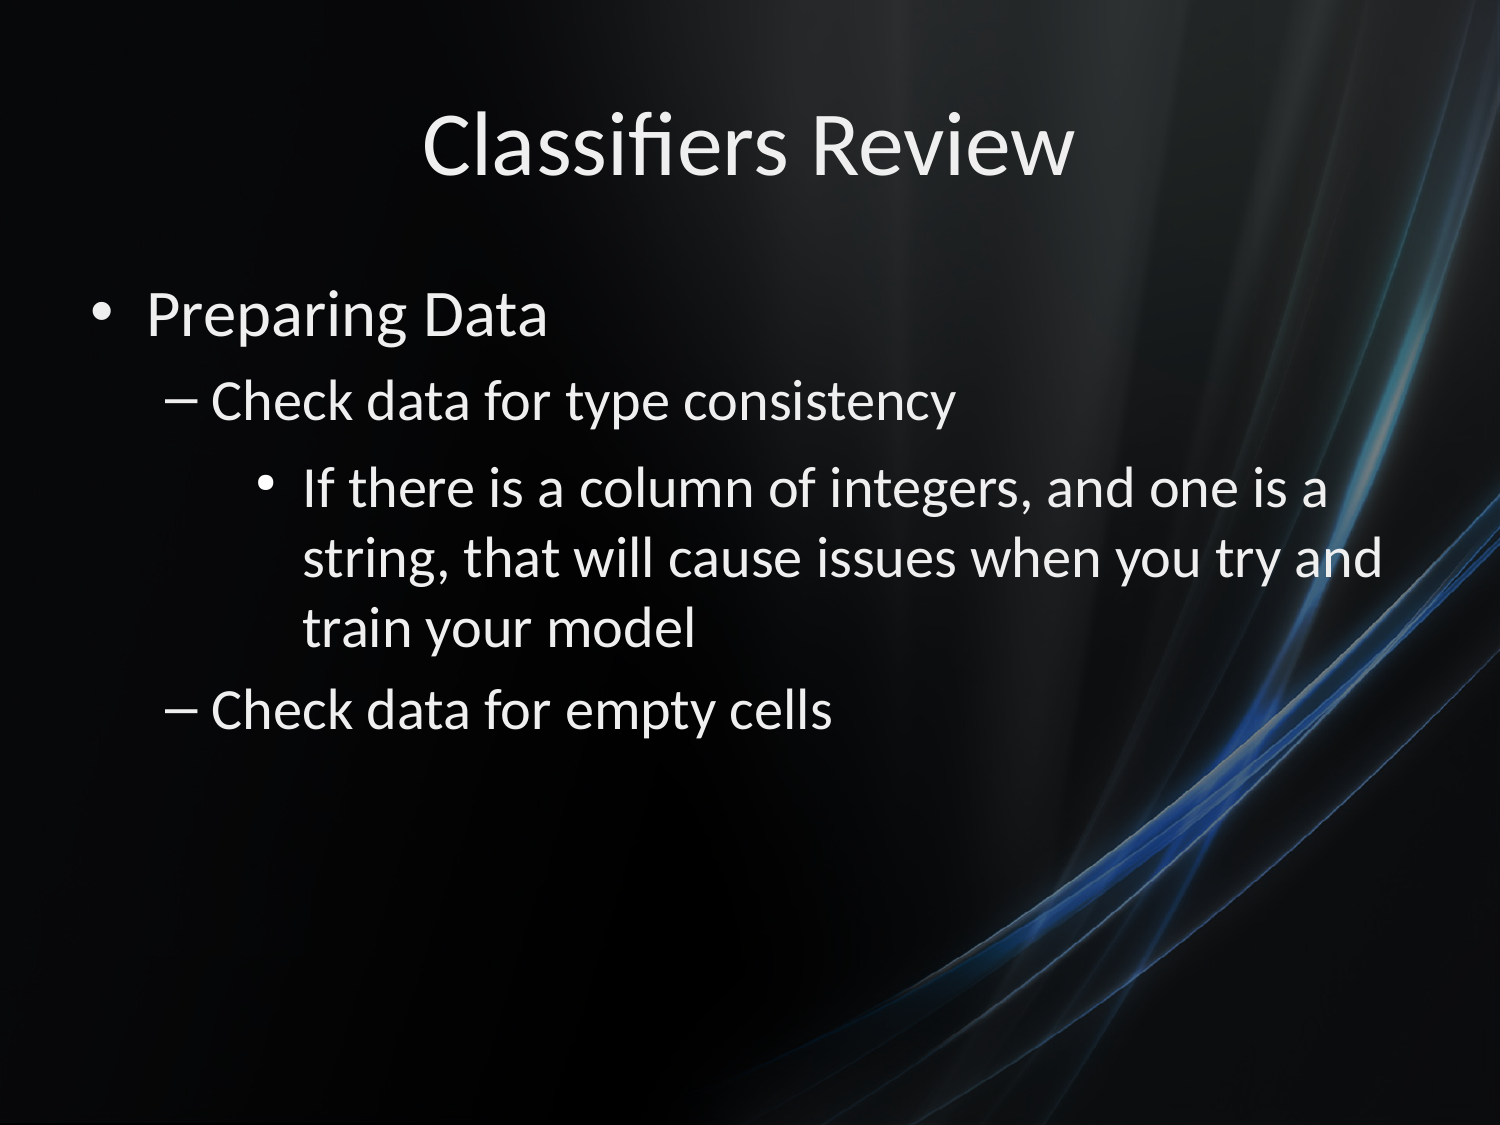

# Classifiers Review
Preparing Data
Check data for type consistency
If there is a column of integers, and one is a string, that will cause issues when you try and train your model
Check data for empty cells